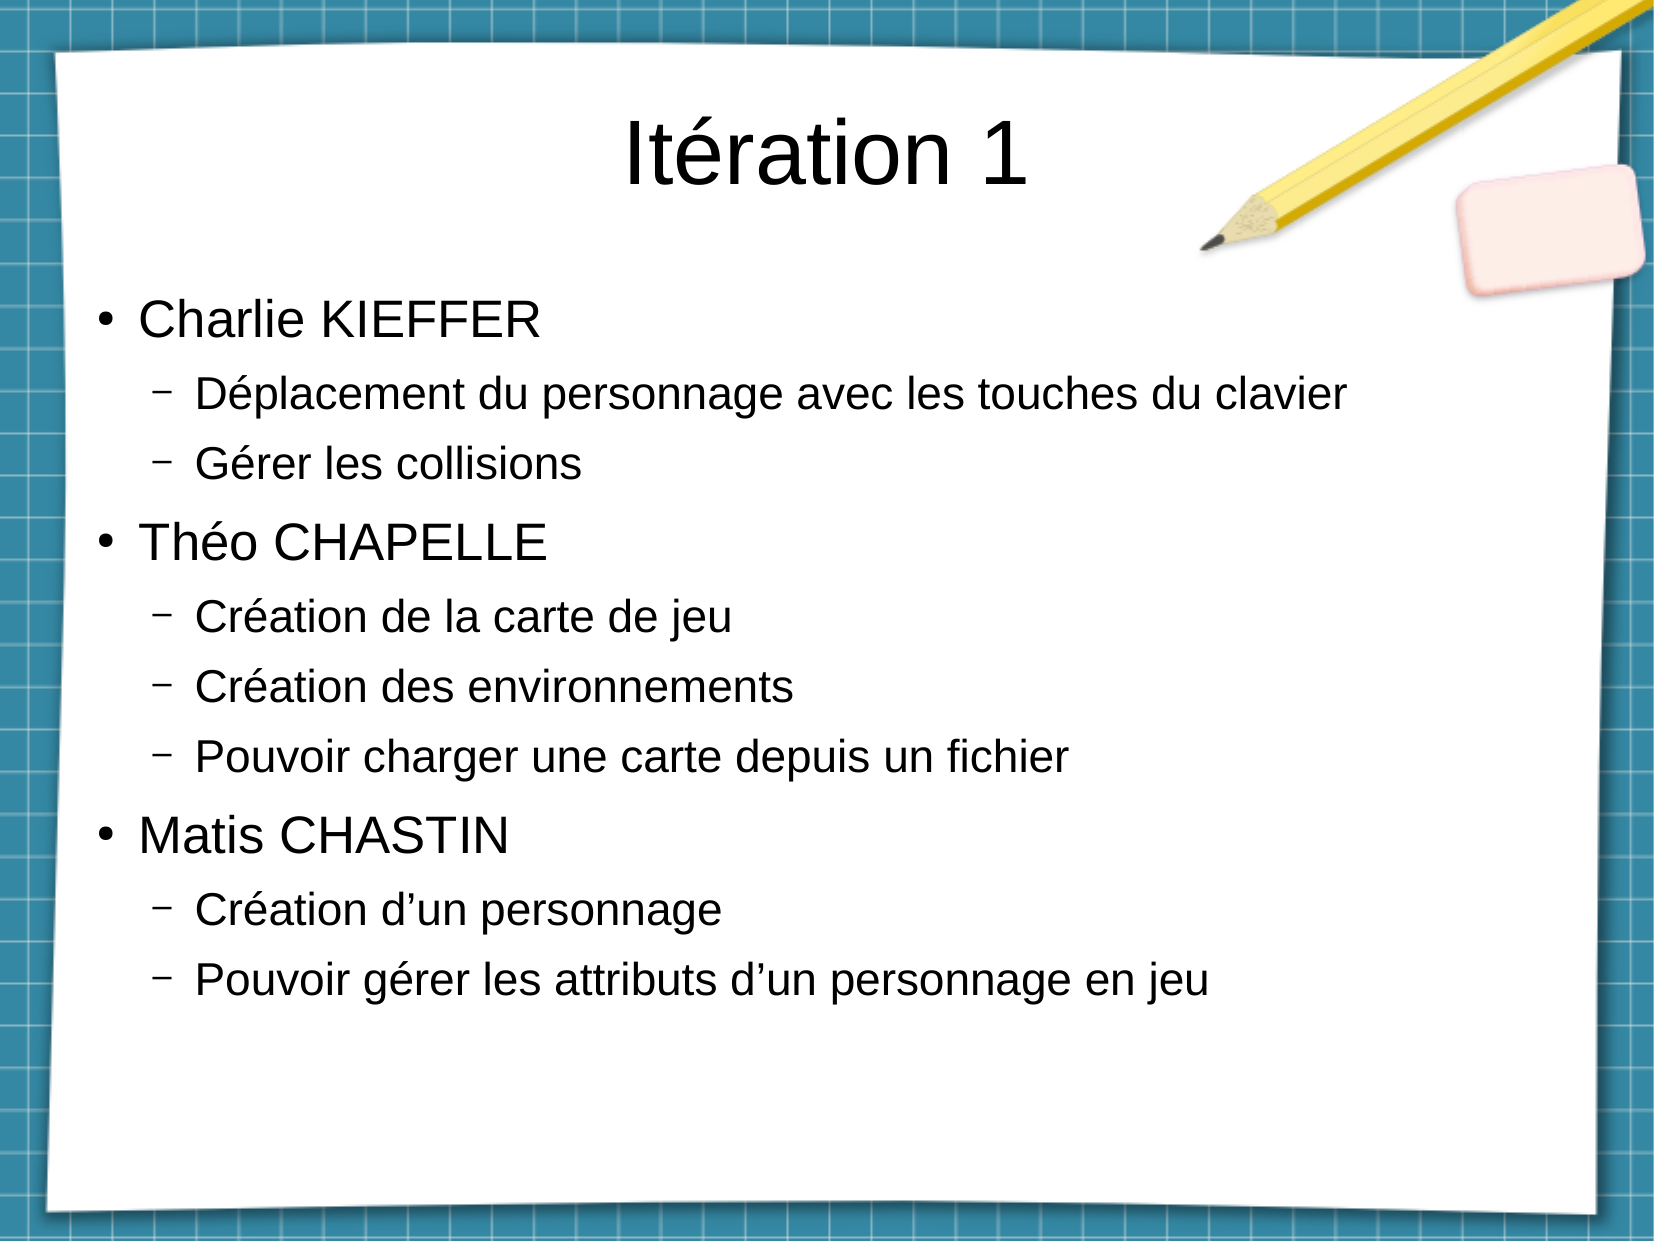

# Itération 1
Charlie KIEFFER
Déplacement du personnage avec les touches du clavier
Gérer les collisions
Théo CHAPELLE
Création de la carte de jeu
Création des environnements
Pouvoir charger une carte depuis un fichier
Matis CHASTIN
Création d’un personnage
Pouvoir gérer les attributs d’un personnage en jeu